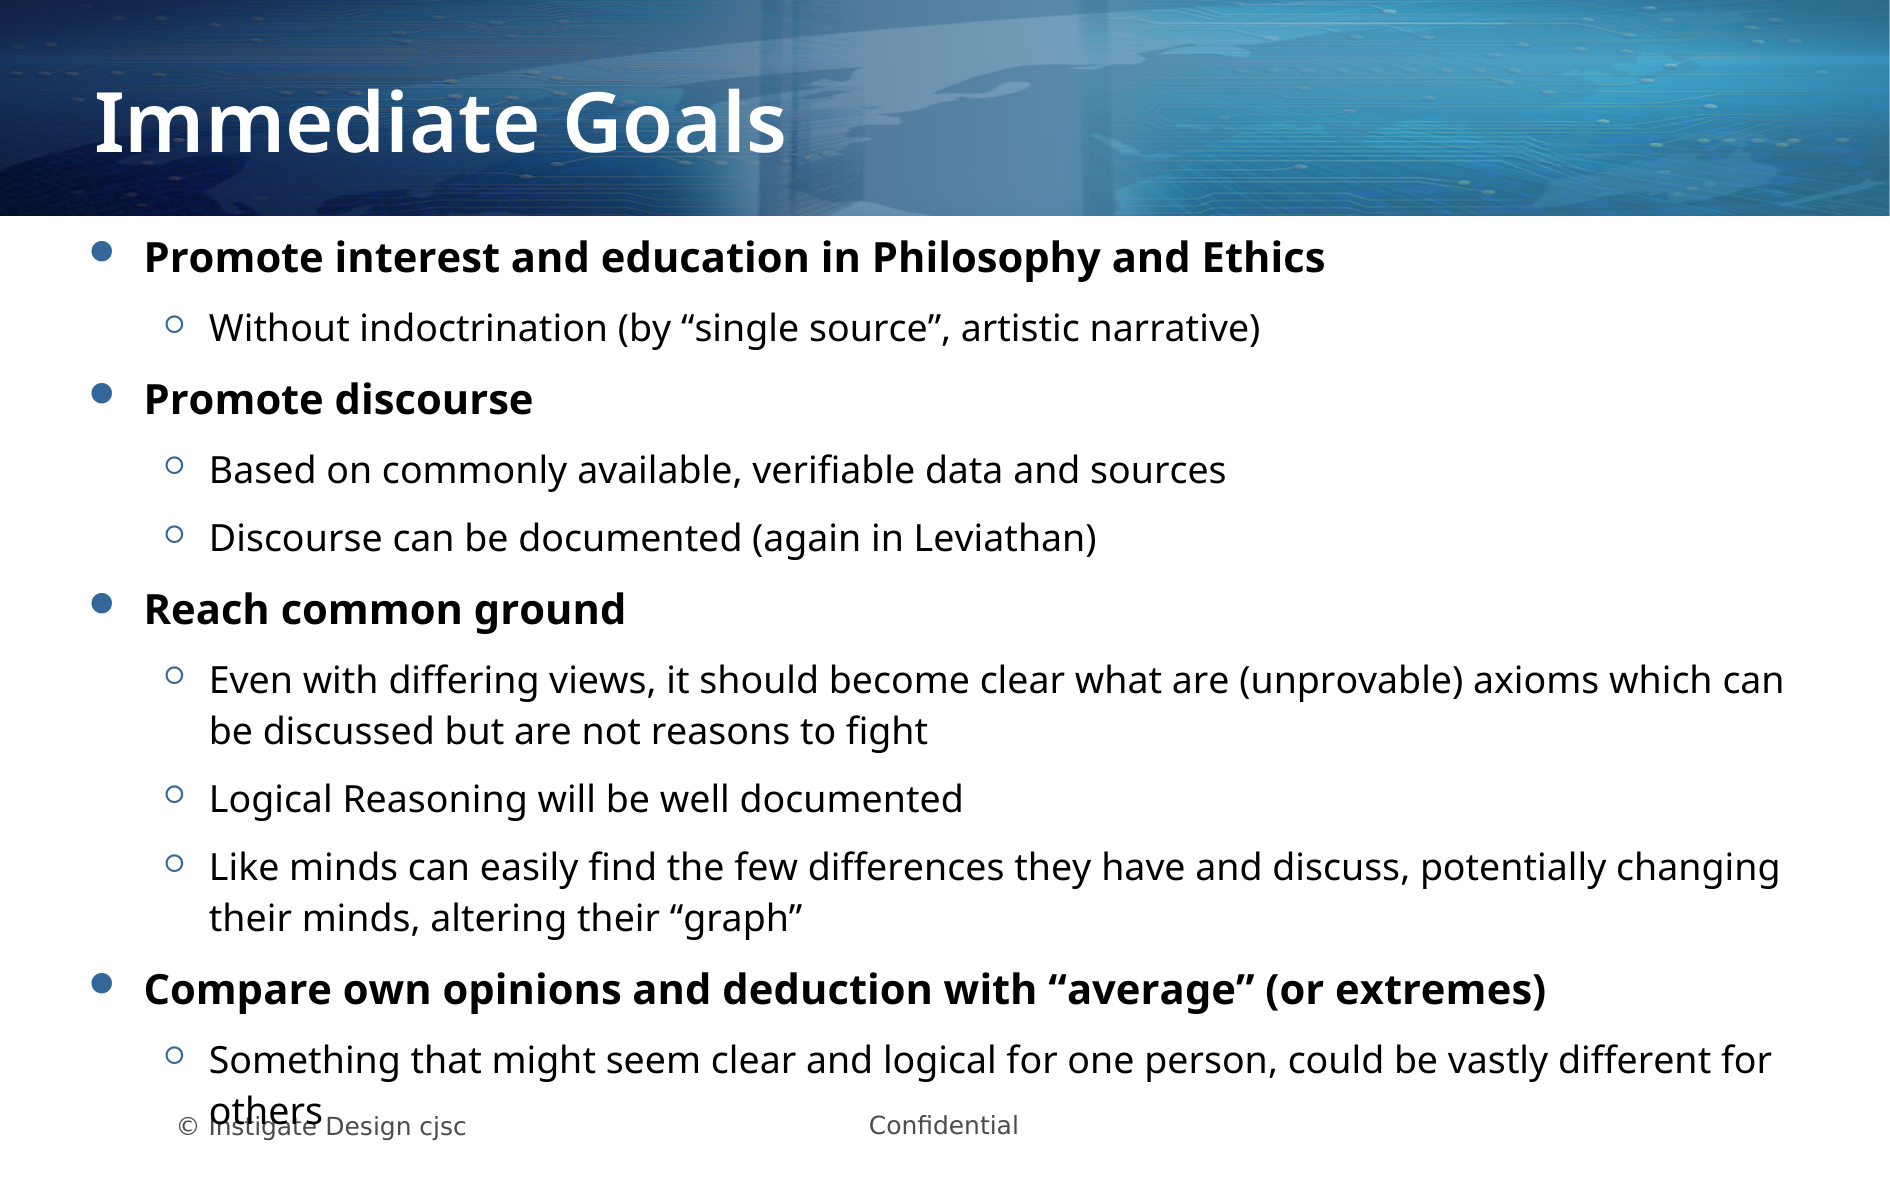

# Immediate Goals
Promote interest and education in Philosophy and Ethics
Without indoctrination (by “single source”, artistic narrative)
Promote discourse
Based on commonly available, verifiable data and sources
Discourse can be documented (again in Leviathan)
Reach common ground
Even with differing views, it should become clear what are (unprovable) axioms which can be discussed but are not reasons to fight
Logical Reasoning will be well documented
Like minds can easily find the few differences they have and discuss, potentially changing their minds, altering their “graph”
Compare own opinions and deduction with “average” (or extremes)
Something that might seem clear and logical for one person, could be vastly different for others